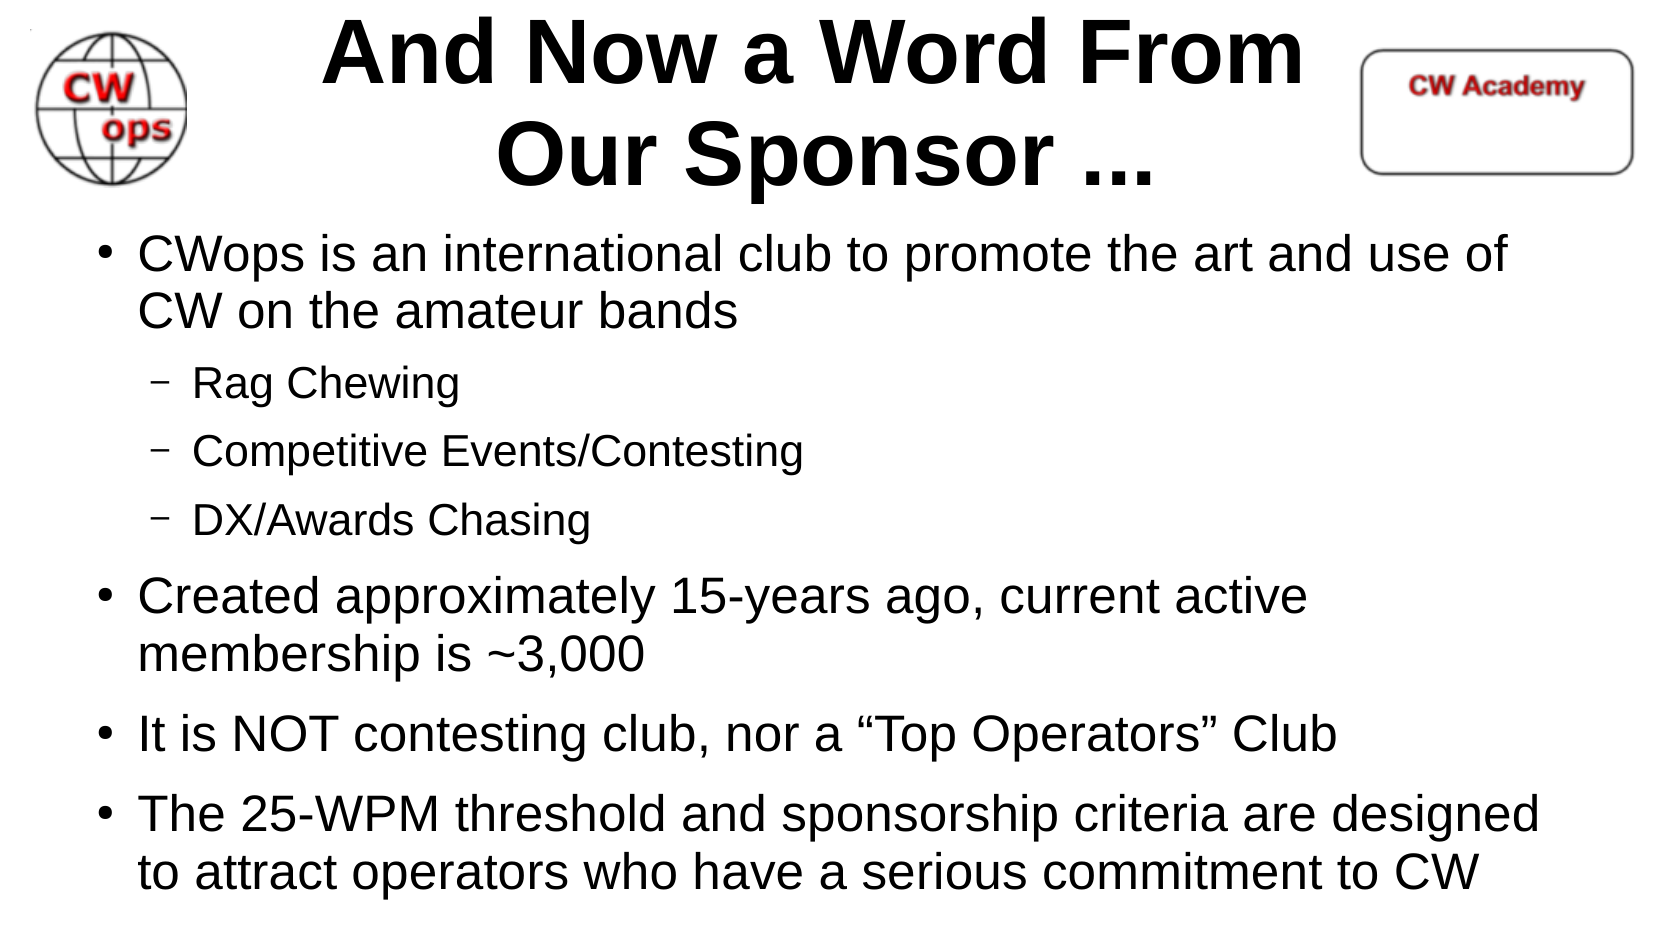

And Now a Word From
Our Sponsor ...
# CWops is an international club to promote the art and use of CW on the amateur bands
Rag Chewing
Competitive Events/Contesting
DX/Awards Chasing
Created approximately 15-years ago, current active membership is ~3,000
It is NOT contesting club, nor a “Top Operators” Club
The 25-WPM threshold and sponsorship criteria are designed to attract operators who have a serious commitment to CW